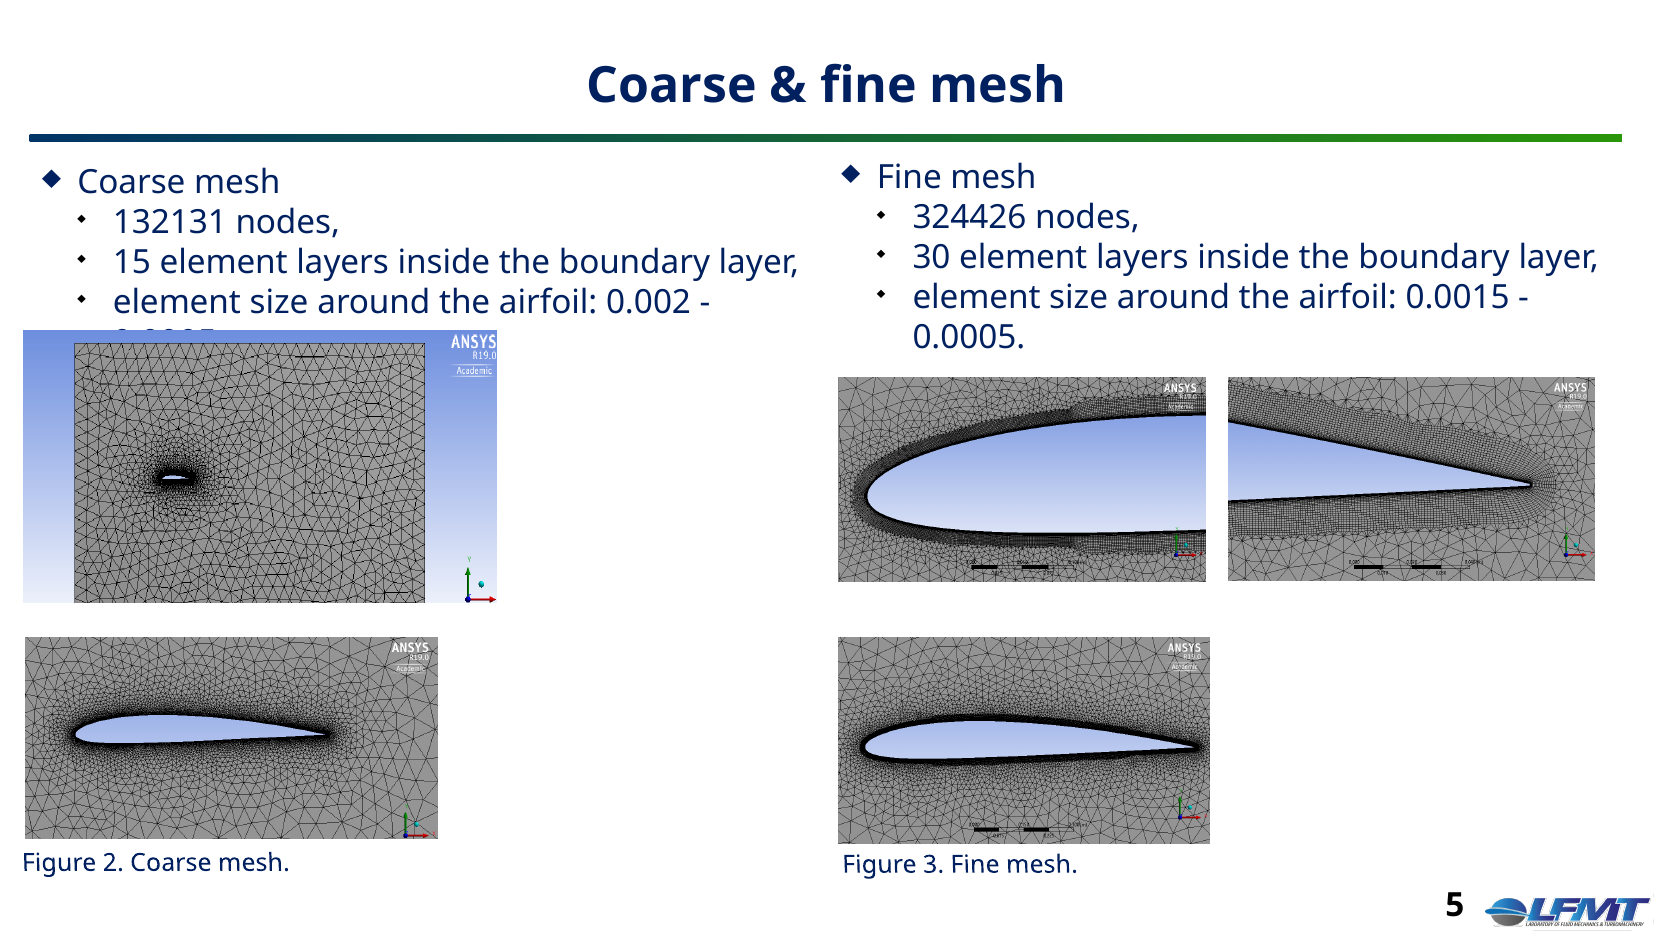

# Coarse & fine mesh
Fine mesh
324426 nodes,
30 element layers inside the boundary layer,
element size around the airfoil: 0.0015 - 0.0005.
Coarse mesh
132131 nodes,
15 element layers inside the boundary layer,
element size around the airfoil: 0.002 - 0.0005
Figure 2. Coarse mesh.
Figure 3. Fine mesh.